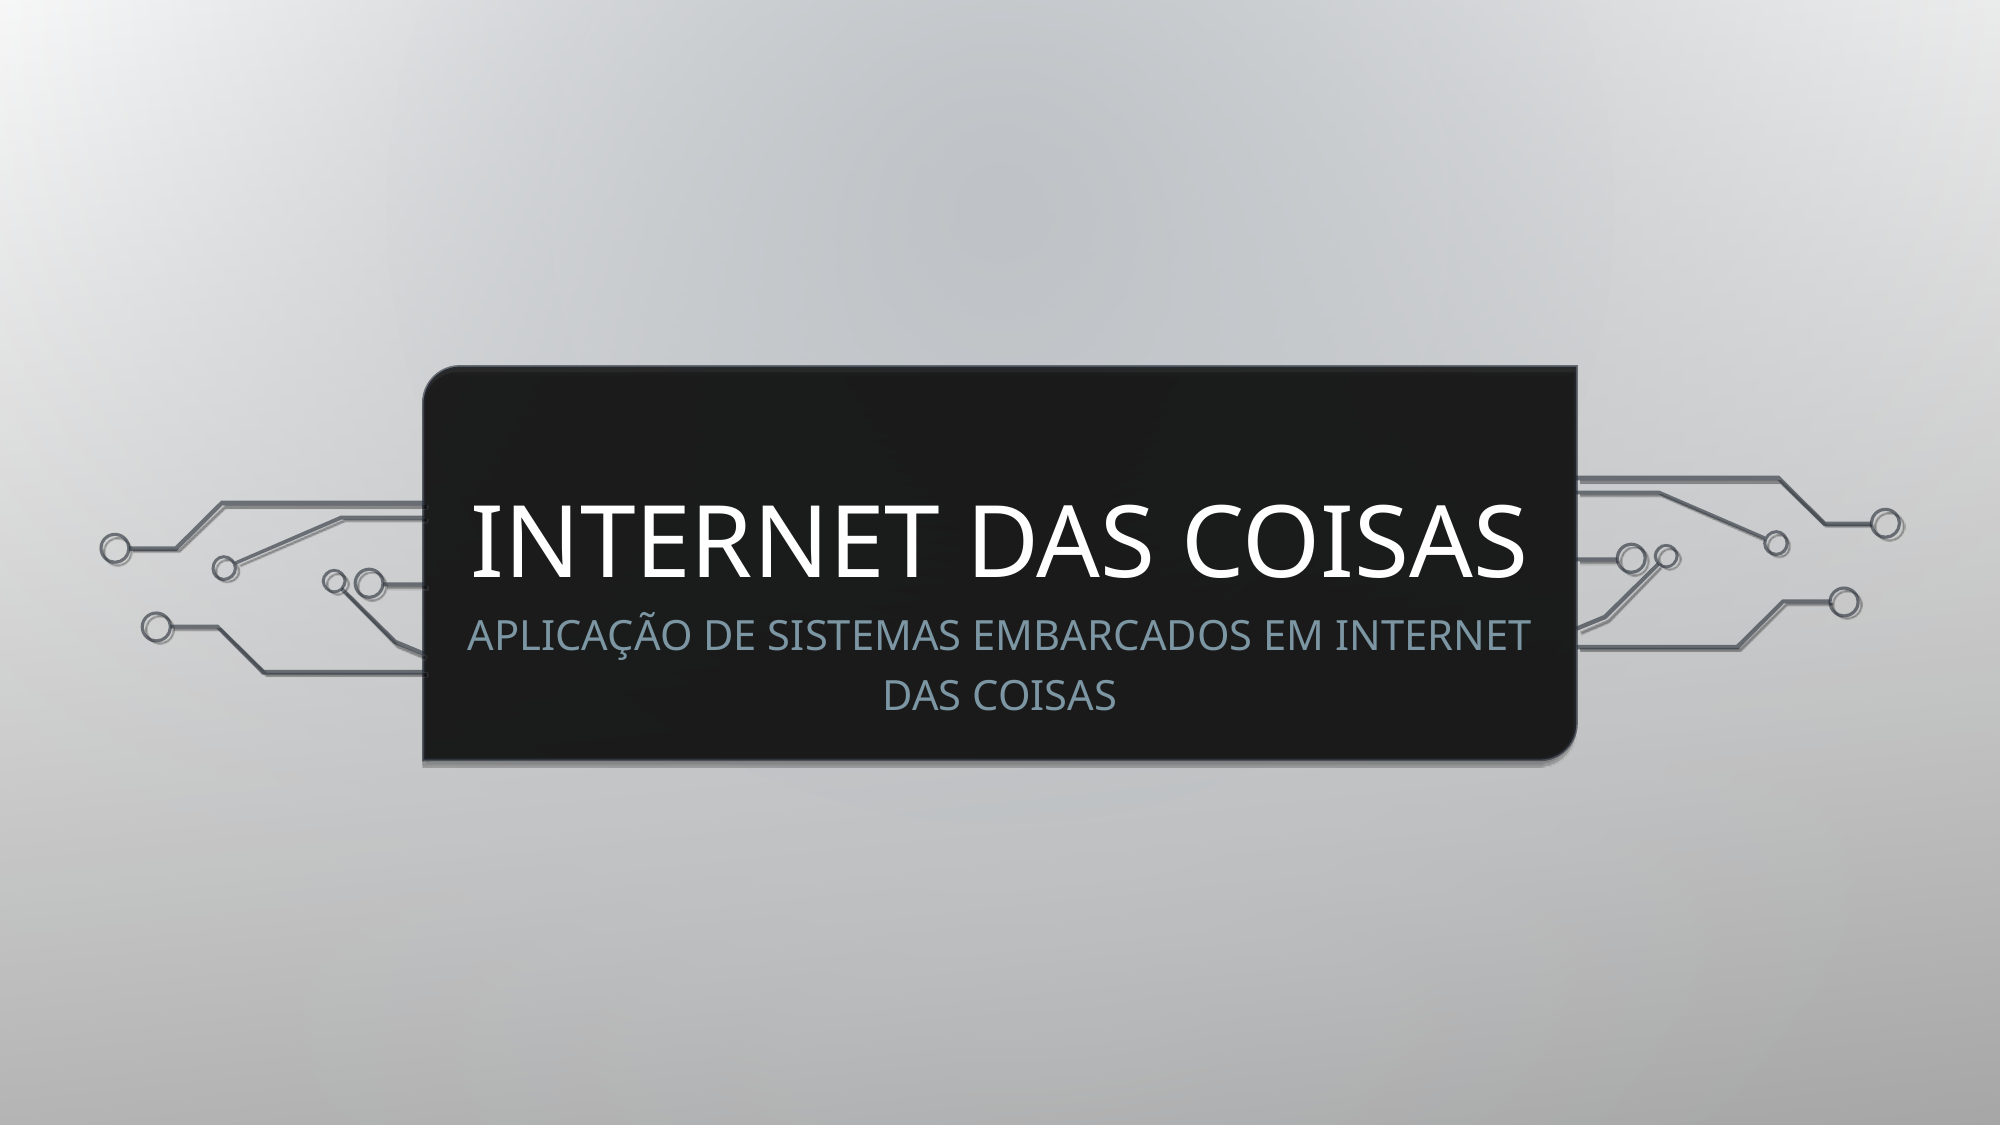

# INTERNET DAS COISAS
APLICAÇÃO DE SISTEMAS EMBARCADOS EM INTERNET DAS COISAS